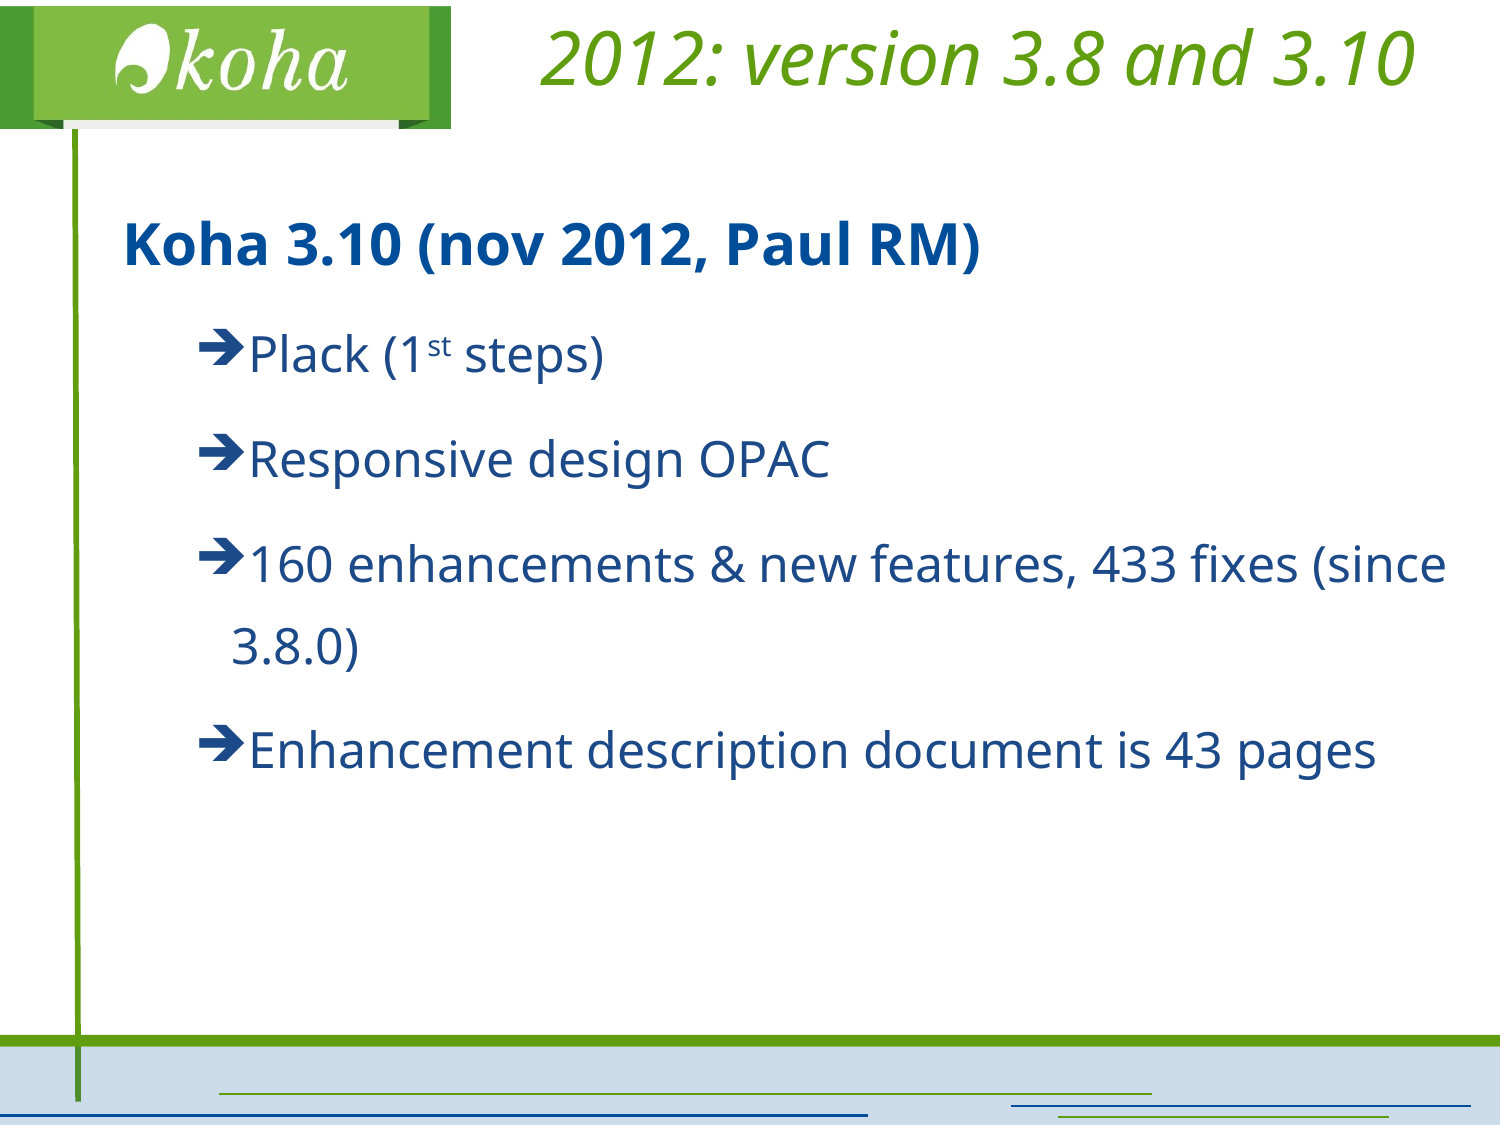

# 2012: version 3.8 and 3.10
Koha 3.10 (nov 2012, Paul RM)
Plack (1st steps)
Responsive design OPAC
160 enhancements & new features, 433 fixes (since 3.8.0)
Enhancement description document is 43 pages